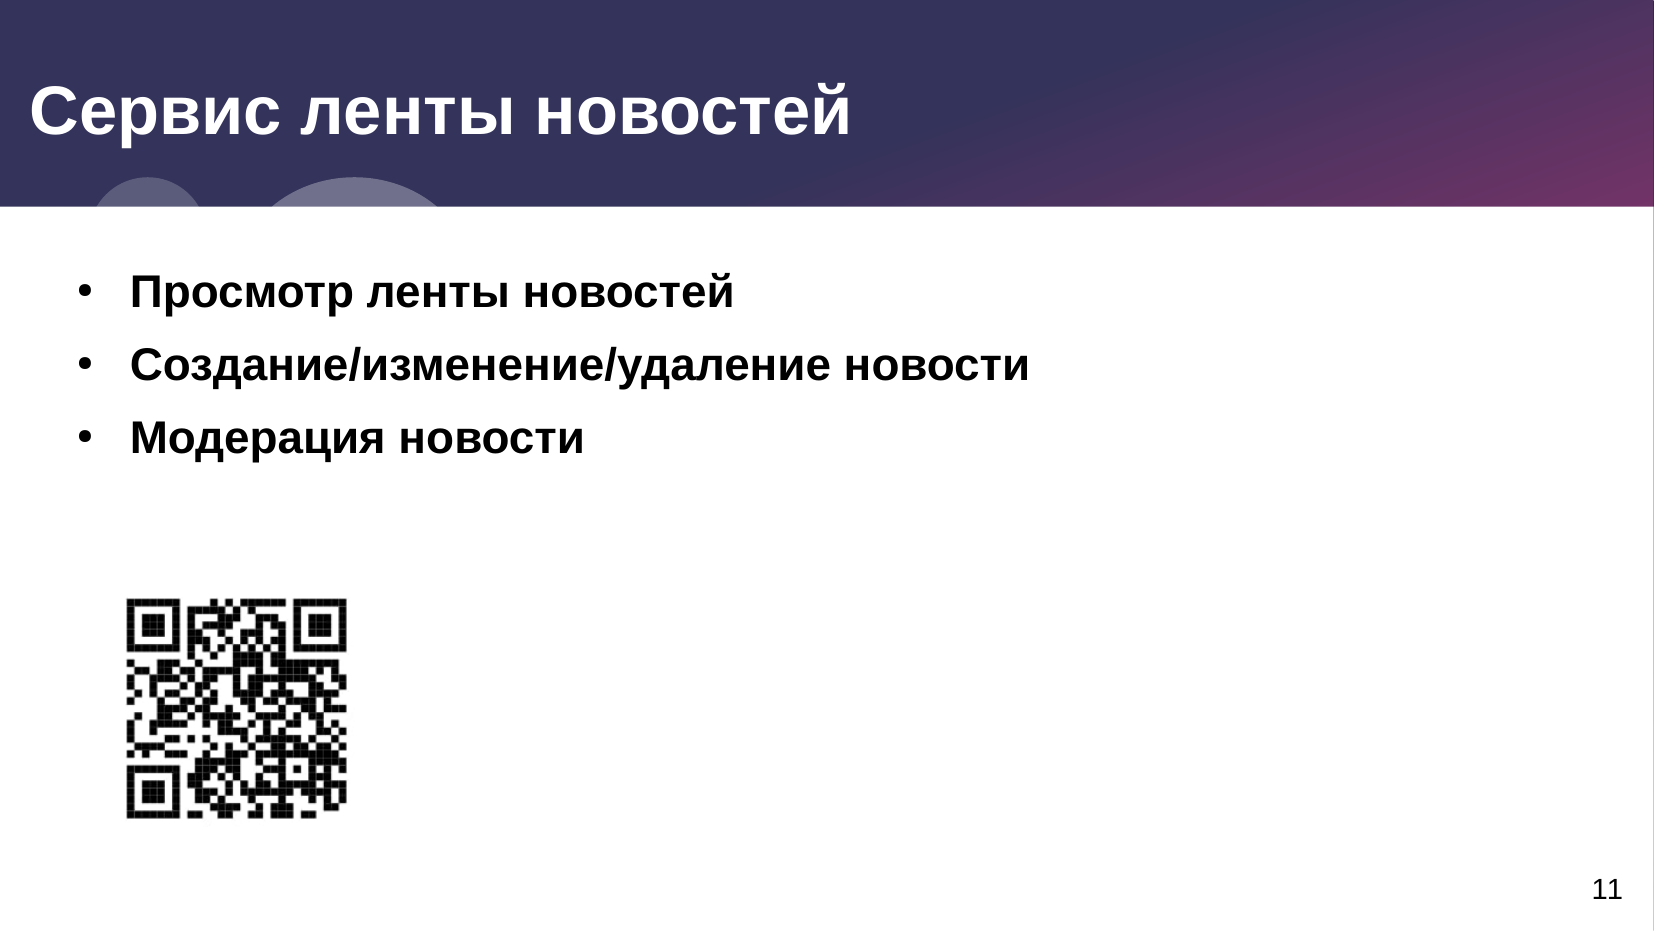

Сервис ленты новостей
# Просмотр ленты новостей
Создание/изменение/удаление новости
Модерация новости